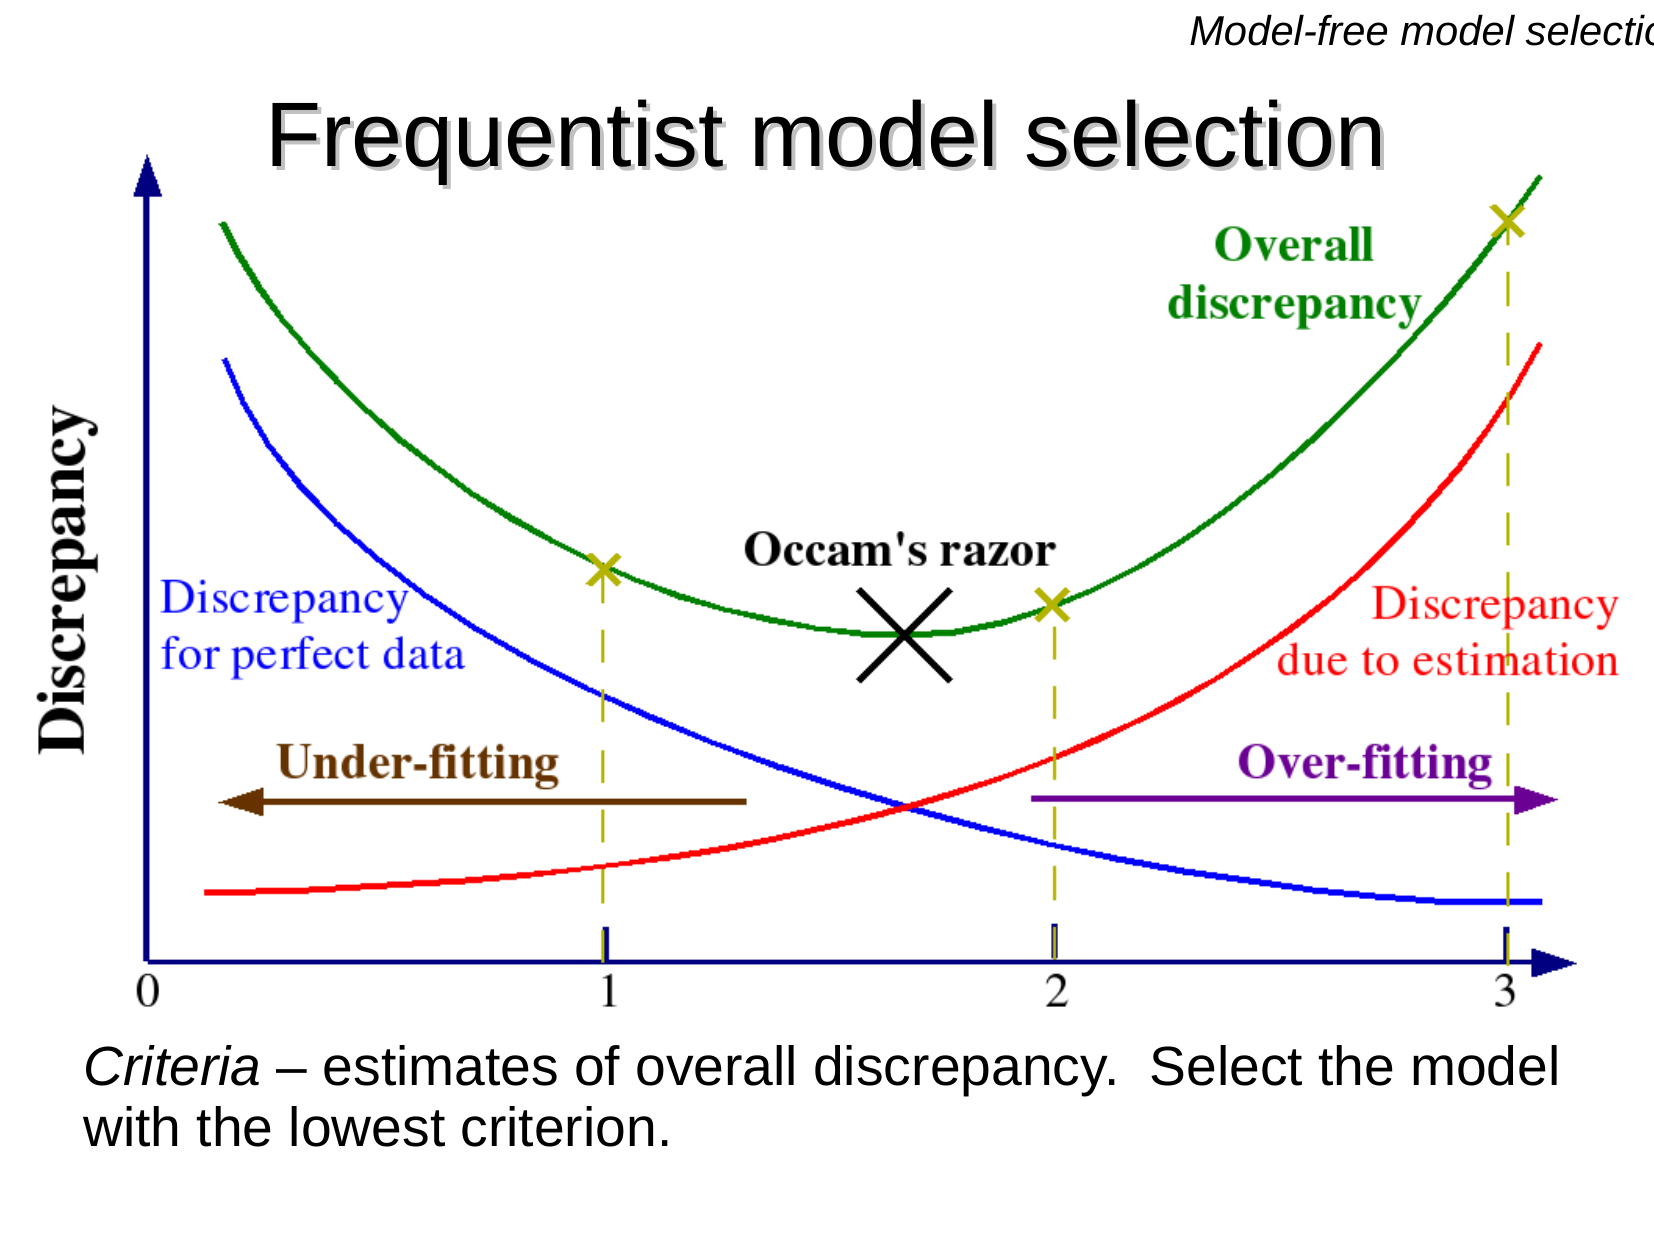

Model-free model selection
# Frequentist model selection
Criteria – estimates of overall discrepancy. Select the model with the lowest criterion.